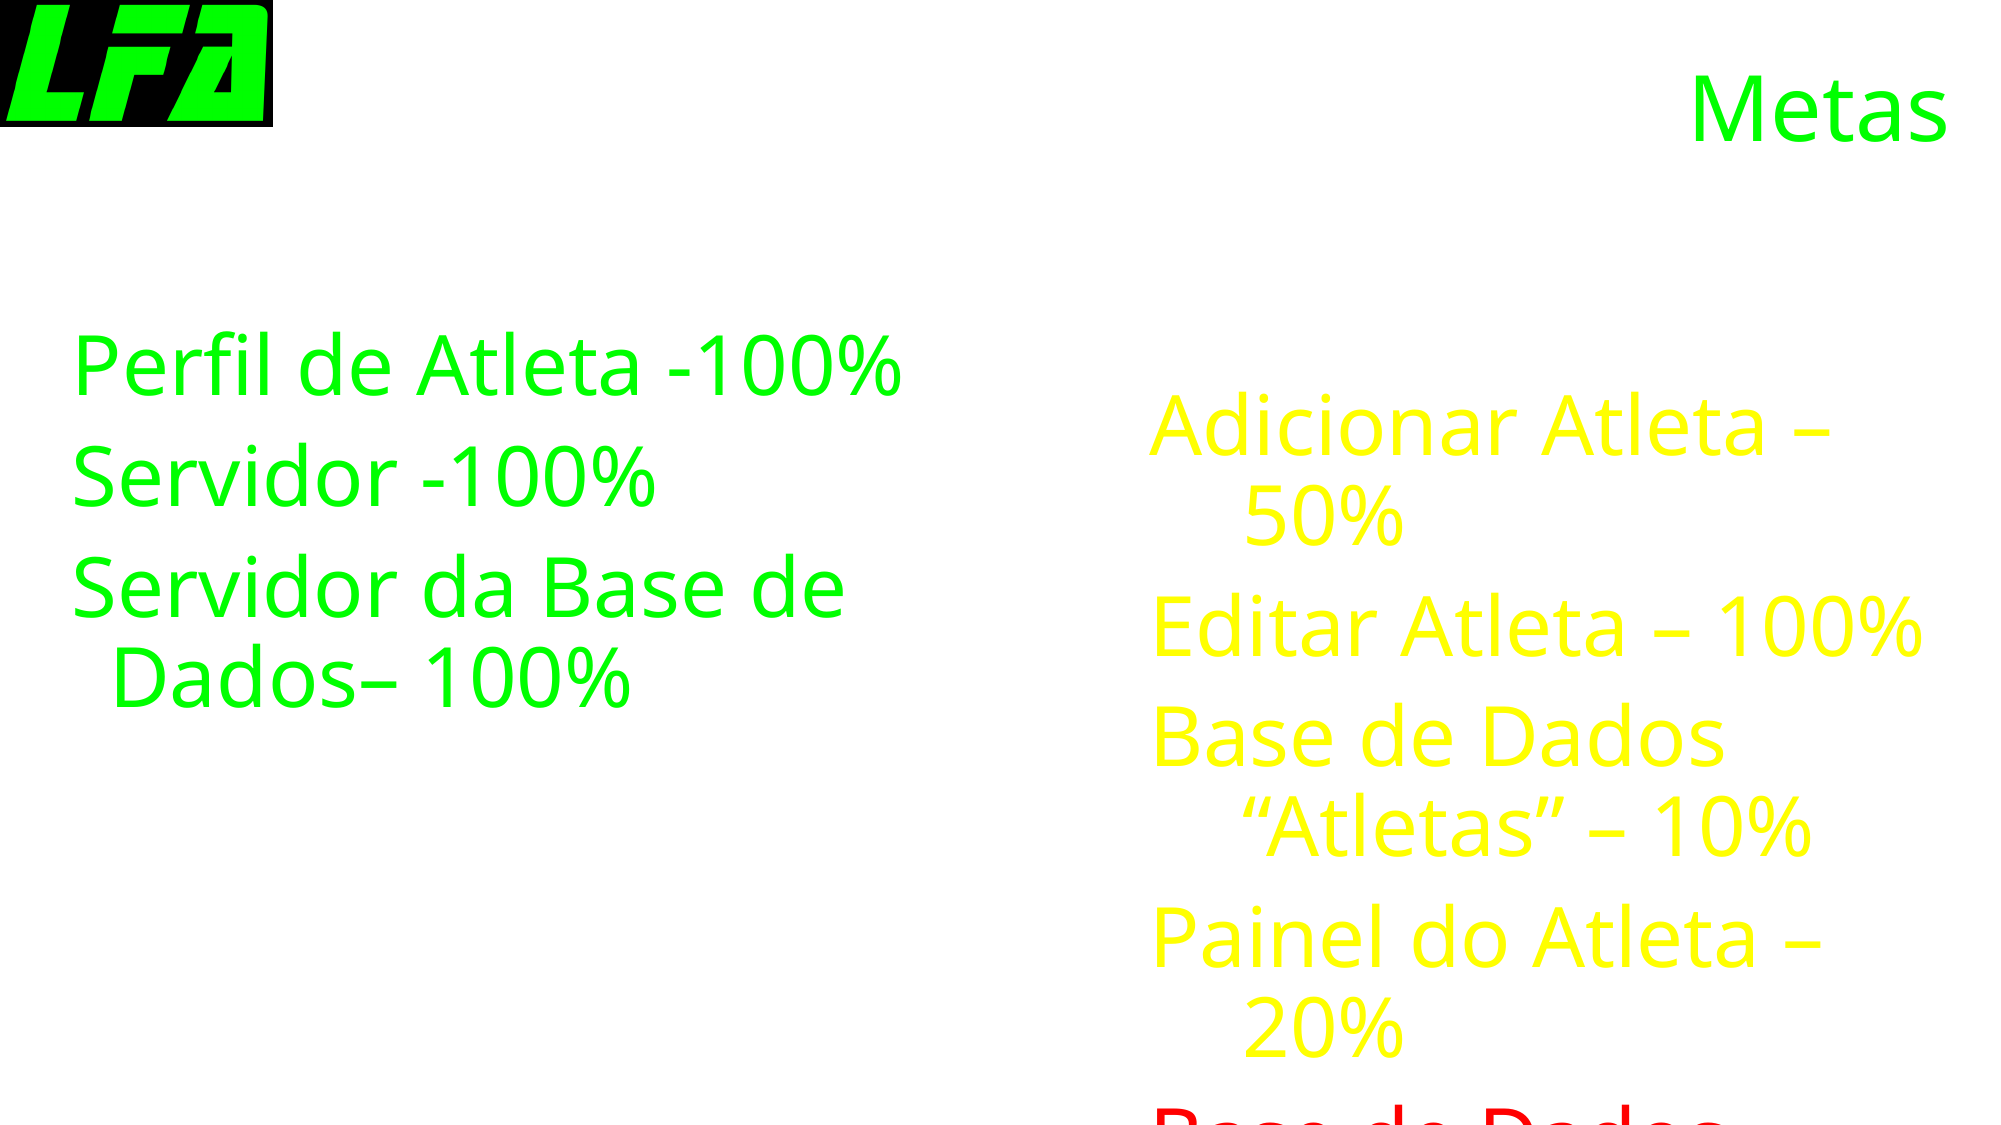

# Metas
Perfil de Atleta -100%
Servidor -100%
Servidor da Base de Dados– 100%
Adicionar Atleta – 50%
Editar Atleta – 100%
Base de Dados “Atletas” – 10%
Painel do Atleta – 20%
Base de Dados “Marcação” – 0%